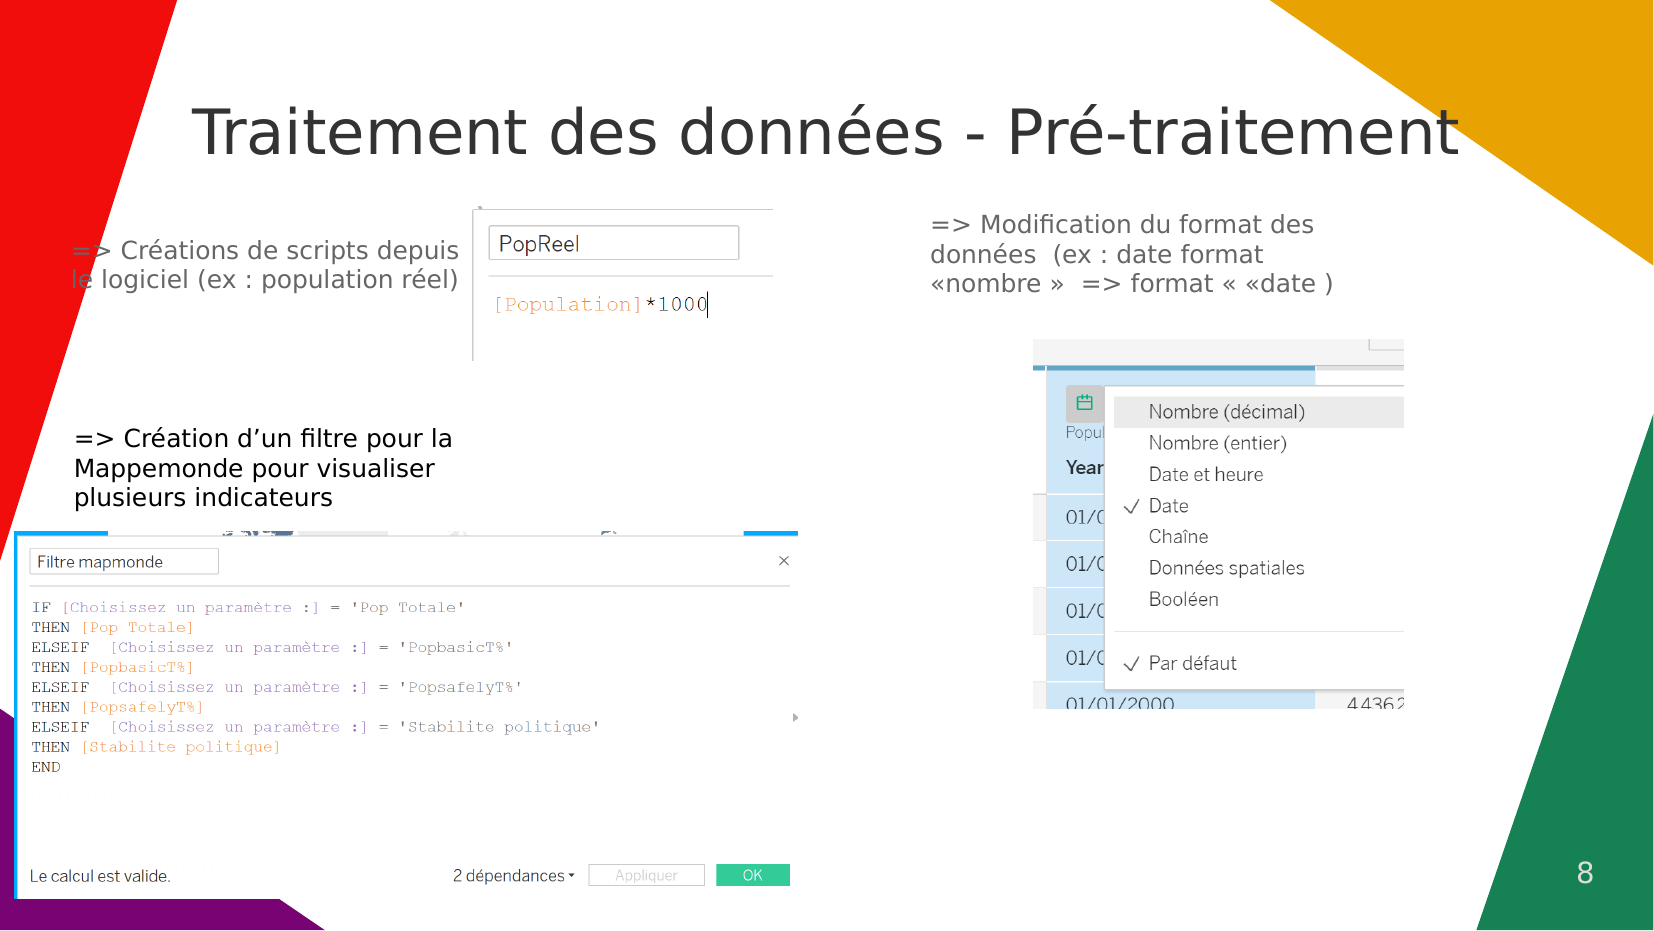

# Traitement des données - Pré-traitement
=> Modification du format des données (ex : date format «nombre »  => format « «date )
=> Créations de scripts depuis le logiciel (ex : population réel)
=> Création d’un filtre pour la Mappemonde pour visualiser plusieurs indicateurs
8